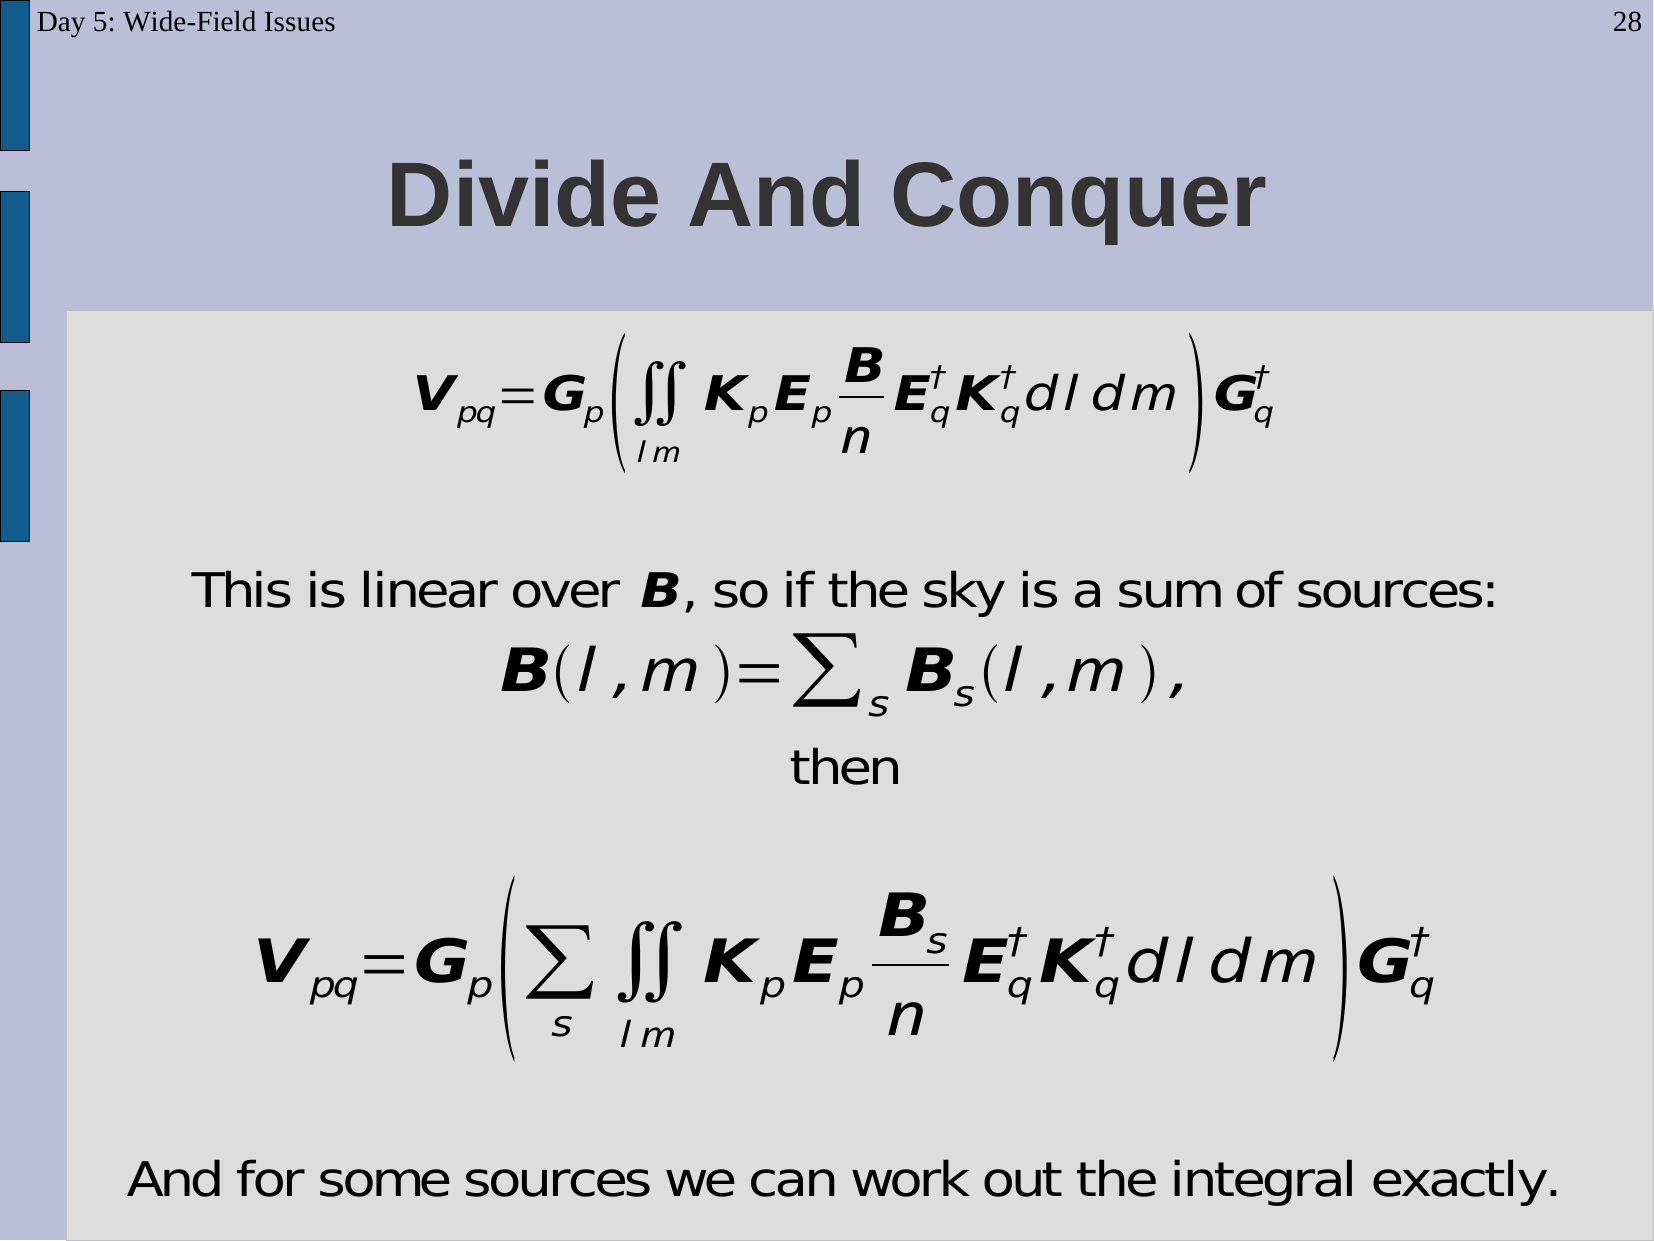

Day 5: Wide-Field Issues
28
# Divide And Conquer